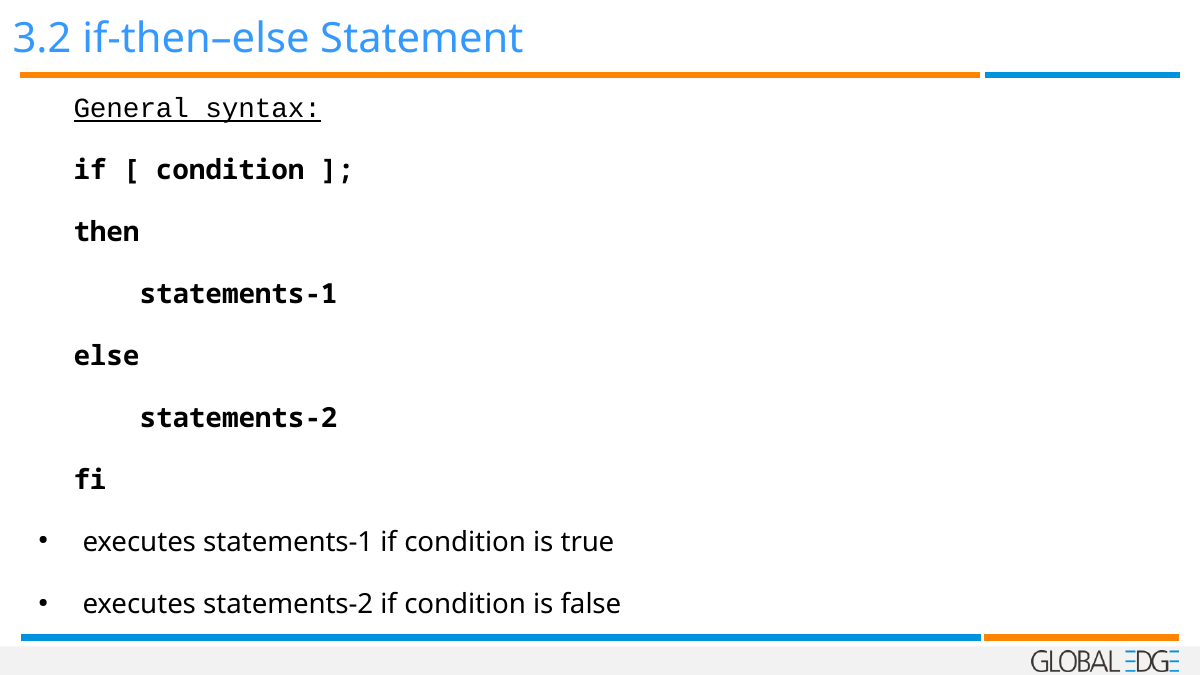

# 3.2 if-then–else Statement
General syntax:
if [ condition ];
then
 statements-1
else
 statements-2
fi
executes statements-1 if condition is true
executes statements-2 if condition is false